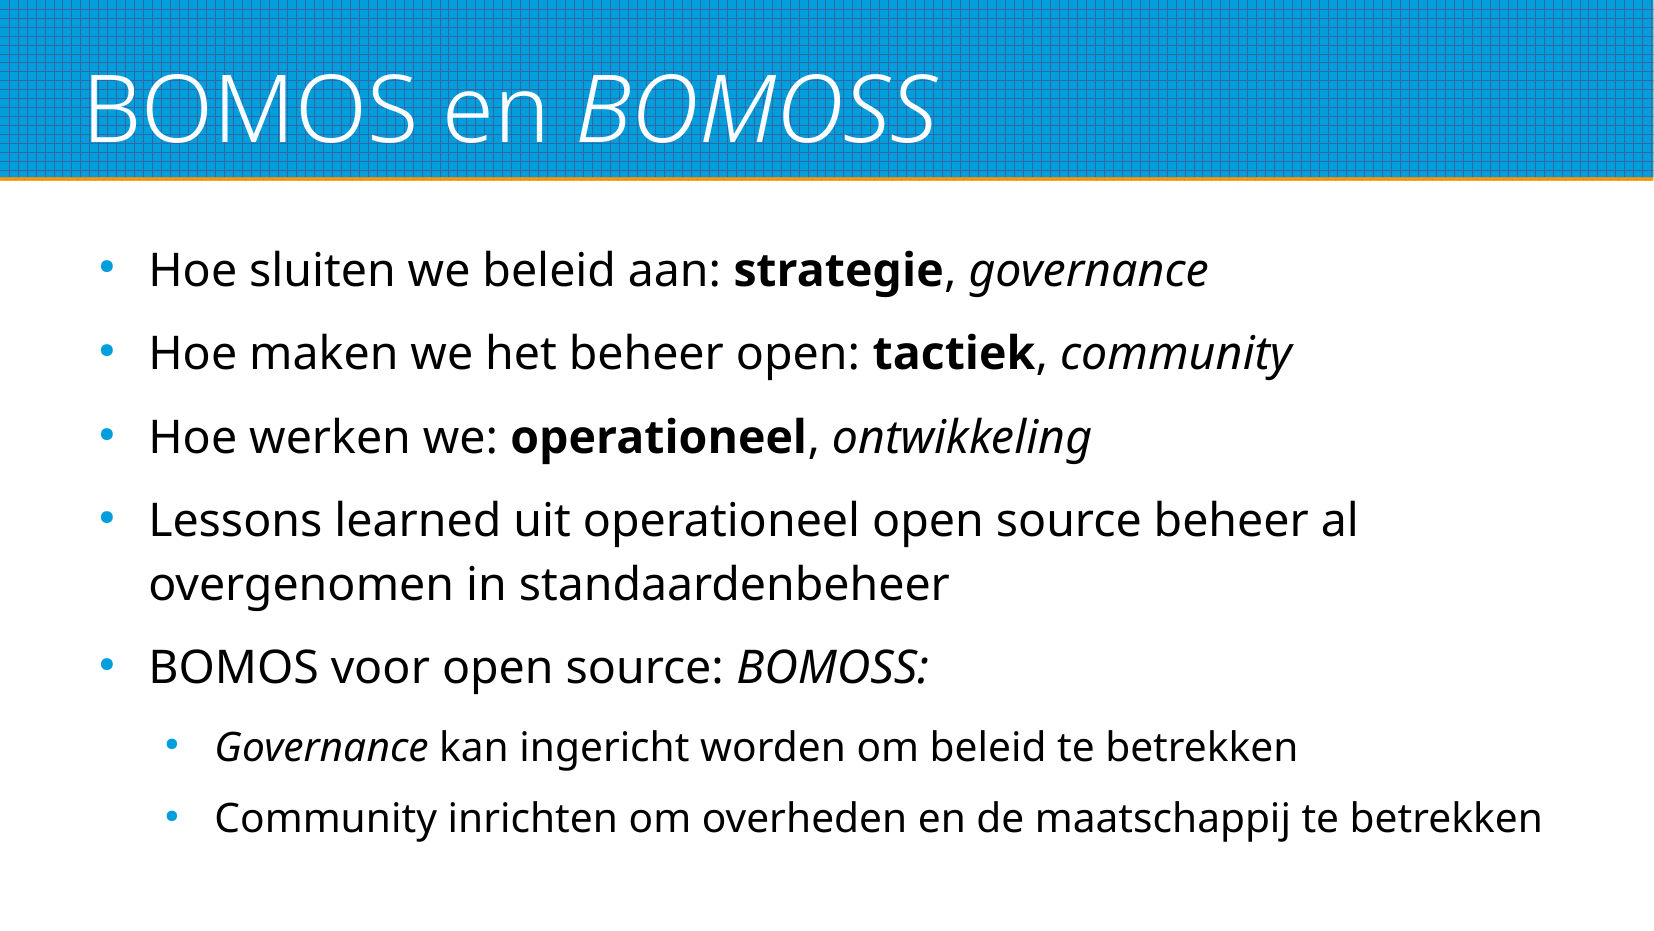

# BOMOS en BOMOSS
Hoe sluiten we beleid aan: strategie, governance
Hoe maken we het beheer open: tactiek, community
Hoe werken we: operationeel, ontwikkeling
Lessons learned uit operationeel open source beheer al overgenomen in standaardenbeheer
BOMOS voor open source: BOMOSS:
Governance kan ingericht worden om beleid te betrekken
Community inrichten om overheden en de maatschappij te betrekken